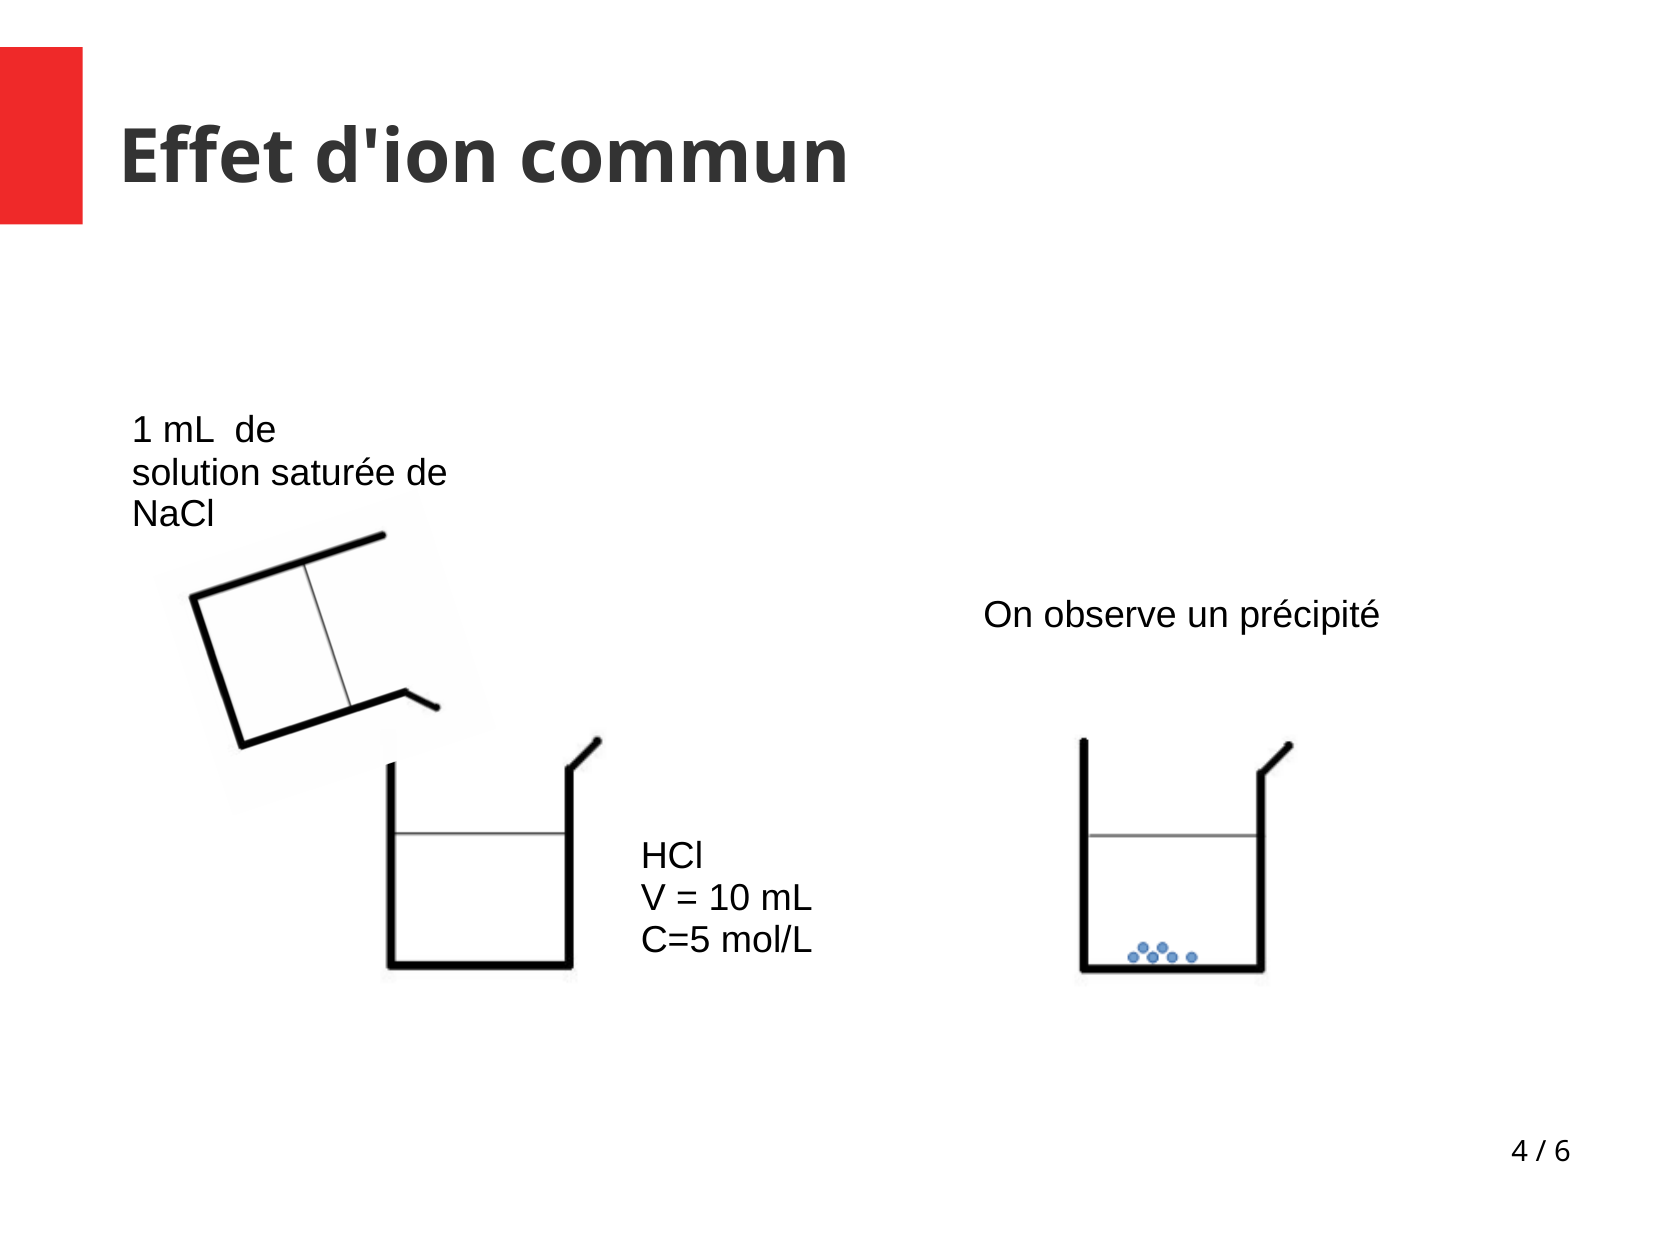

# Effet d'ion commun
1 mL de
solution saturée de NaCl
On observe un précipité
HCl
V = 10 mL
C=5 mol/L
4